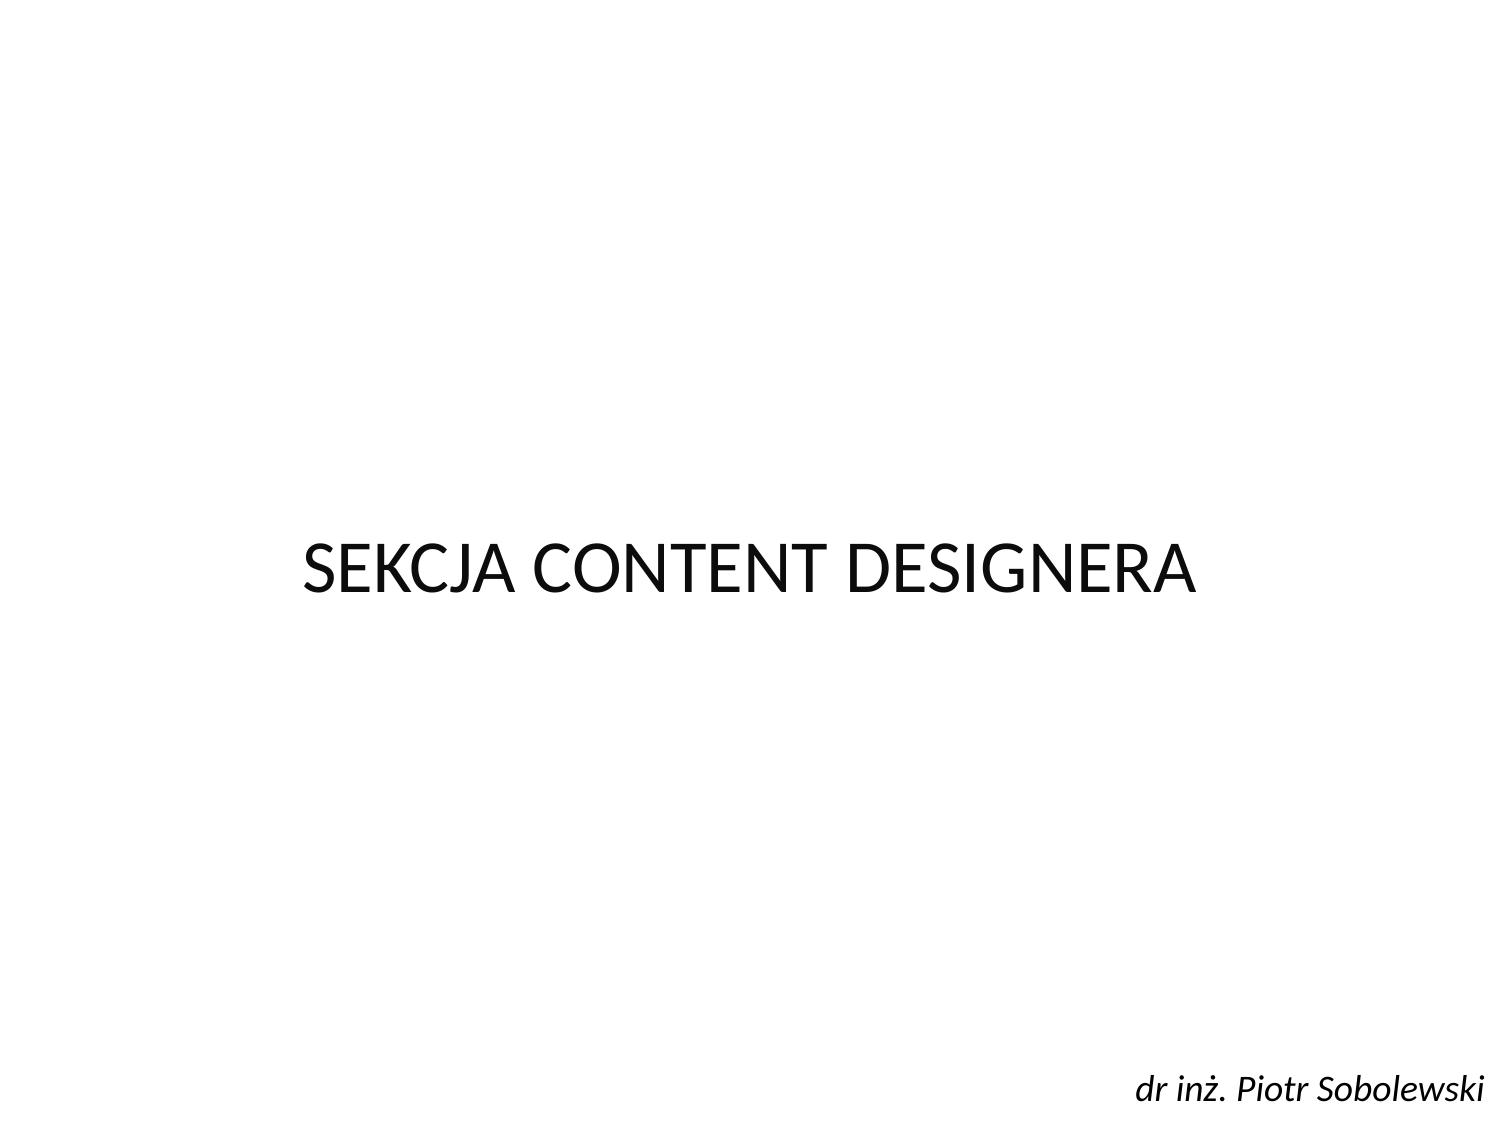

# SEKCJA CONTENT DESIGNERA
dr inż. Piotr Sobolewski